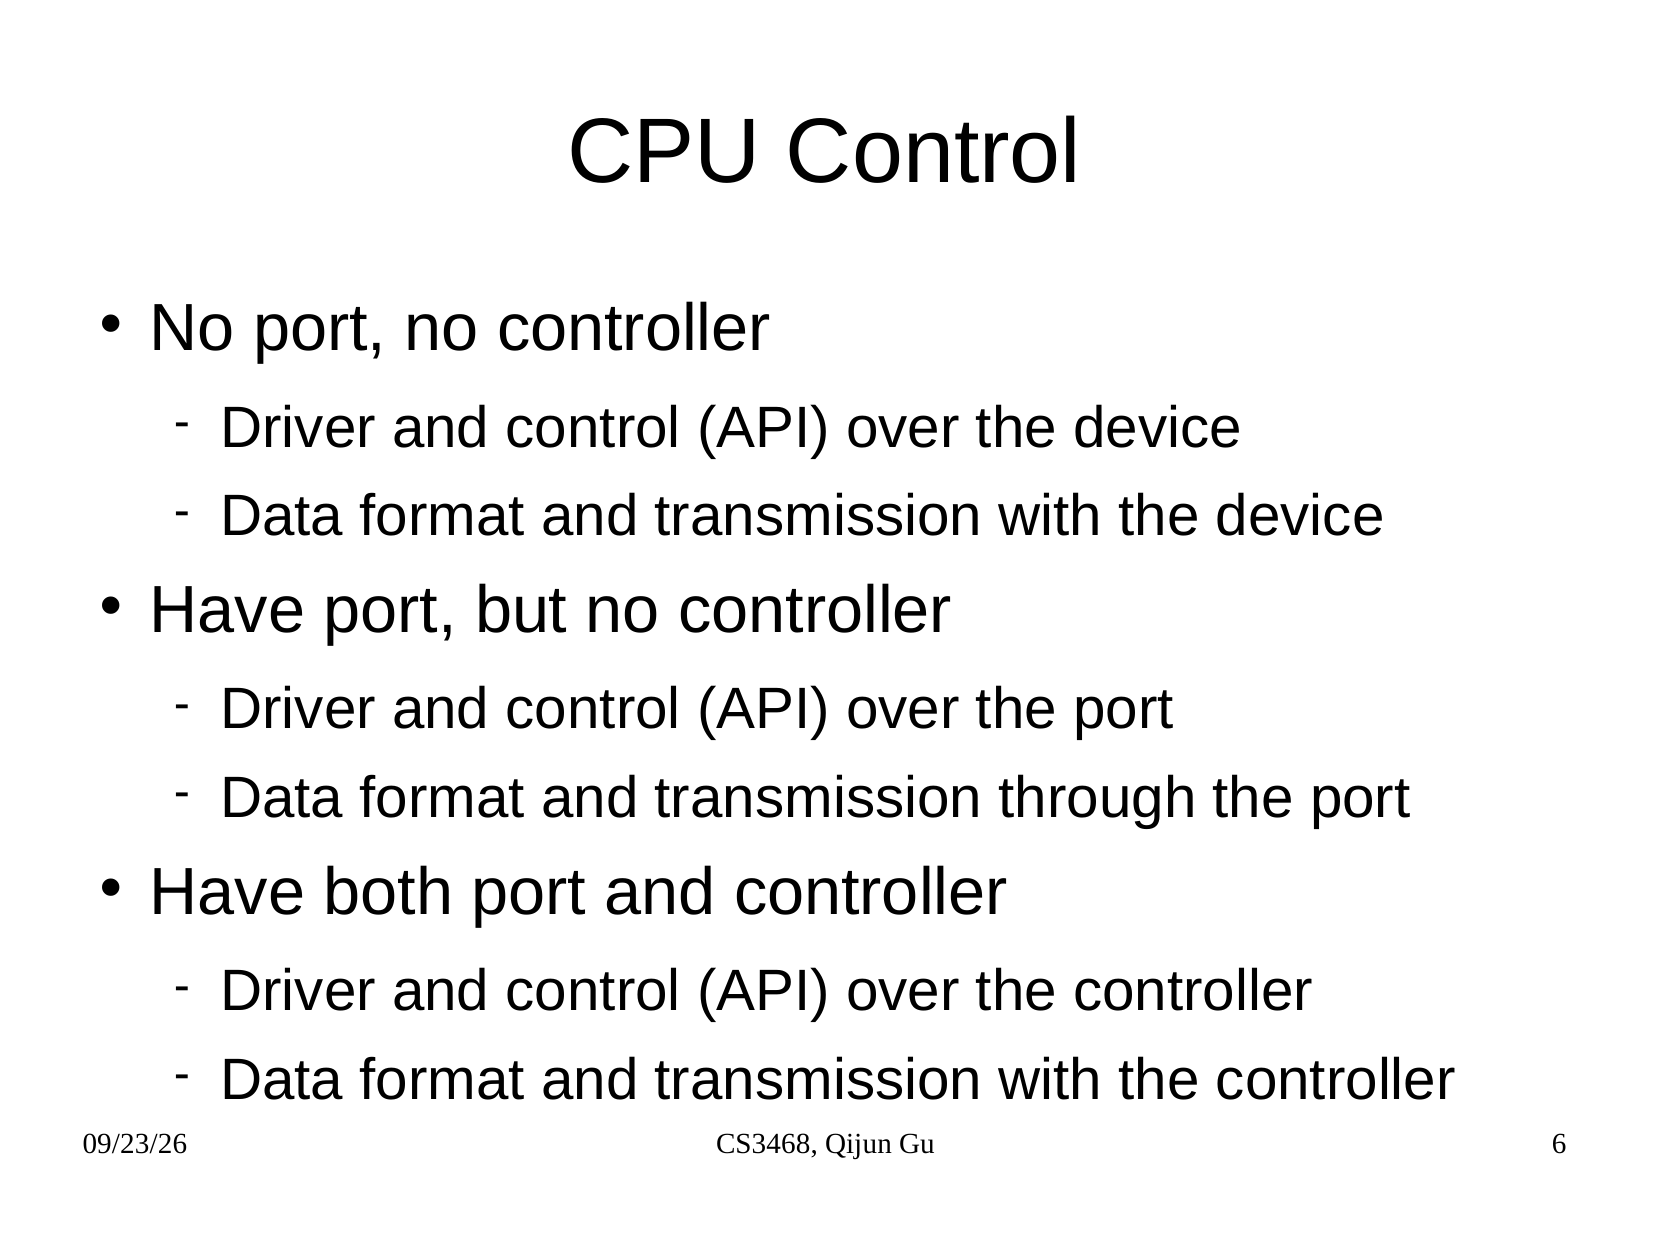

# CPU Control
No port, no controller
Driver and control (API) over the device
Data format and transmission with the device
Have port, but no controller
Driver and control (API) over the port
Data format and transmission through the port
Have both port and controller
Driver and control (API) over the controller
Data format and transmission with the controller
CS3468, Qijun Gu
6